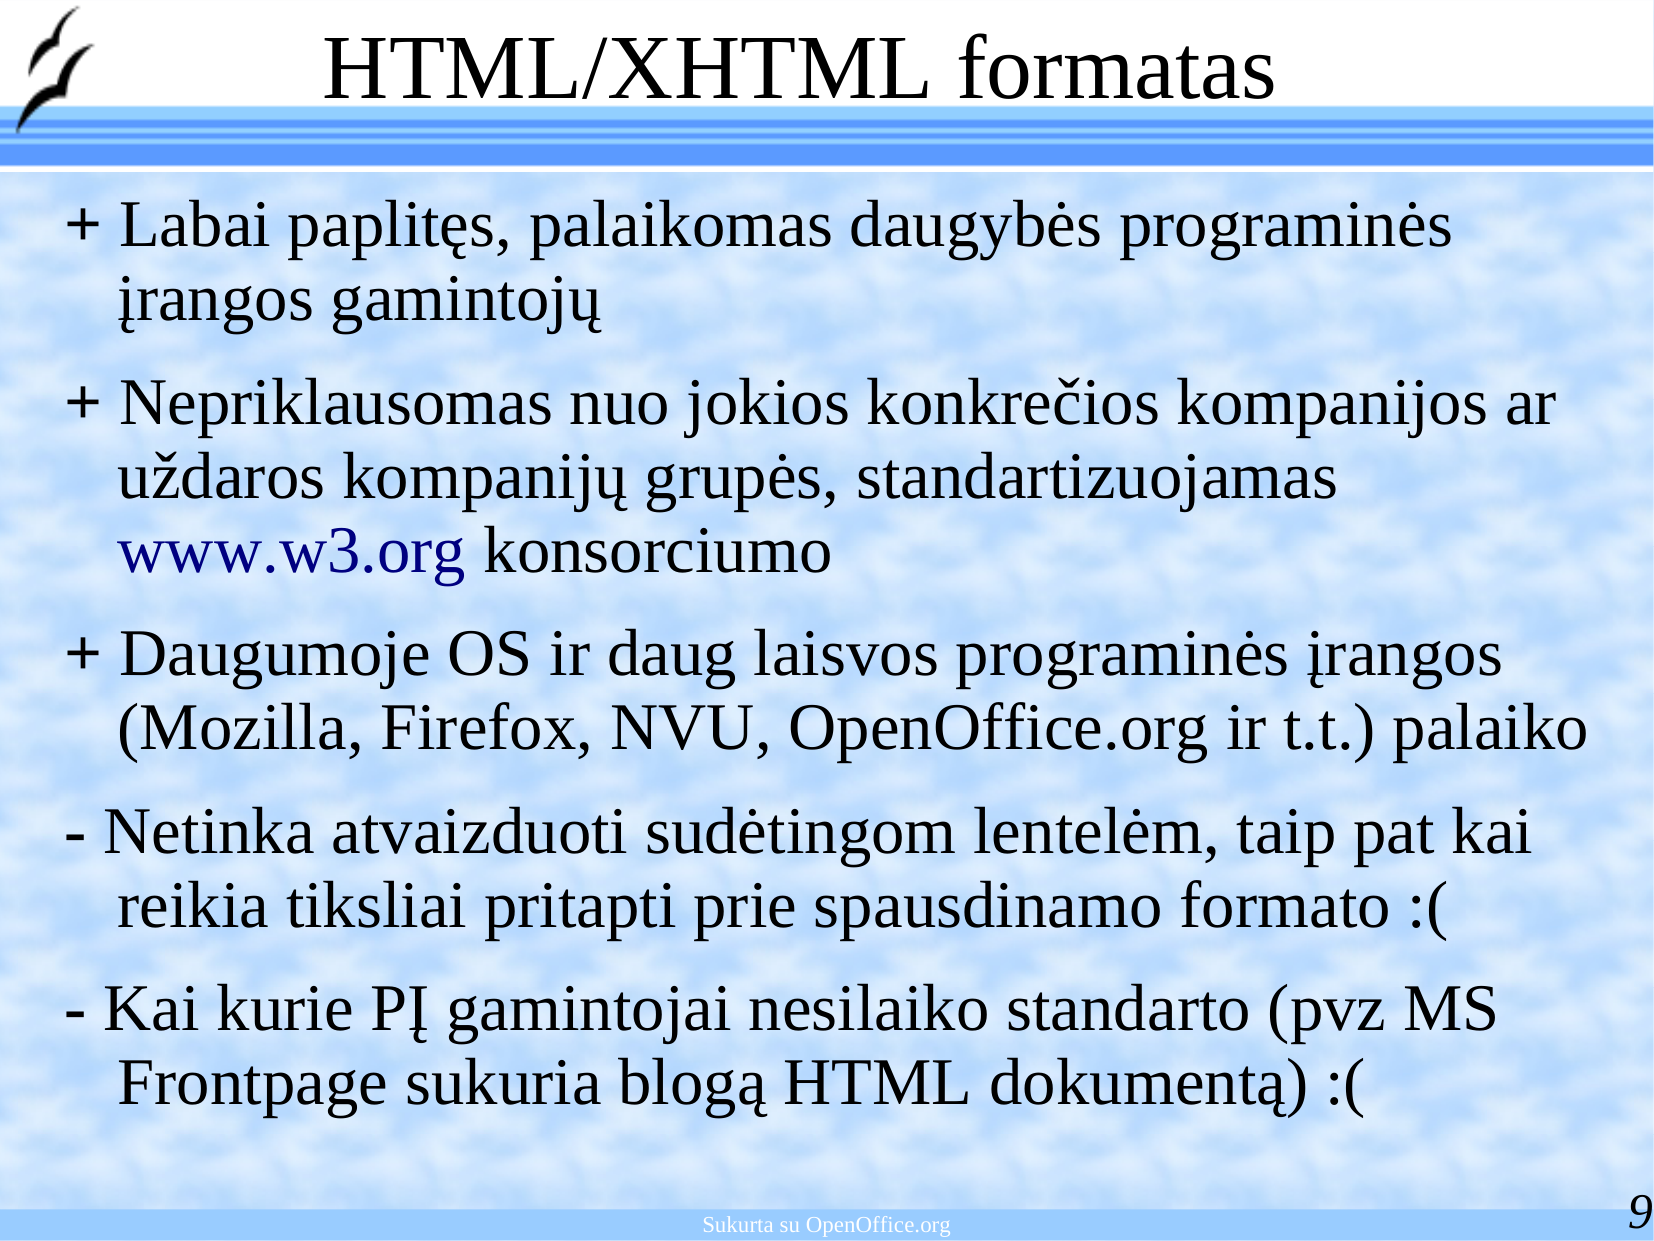

# HTML/XHTML formatas
+ Labai paplitęs, palaikomas daugybės programinės įrangos gamintojų
+ Nepriklausomas nuo jokios konkrečios kompanijos ar uždaros kompanijų grupės, standartizuojamas www.w3.org konsorciumo
+ Daugumoje OS ir daug laisvos programinės įrangos (Mozilla, Firefox, NVU, OpenOffice.org ir t.t.) palaiko
- Netinka atvaizduoti sudėtingom lentelėm, taip pat kai reikia tiksliai pritapti prie spausdinamo formato :(
- Kai kurie PĮ gamintojai nesilaiko standarto (pvz MS Frontpage sukuria blogą HTML dokumentą) :(